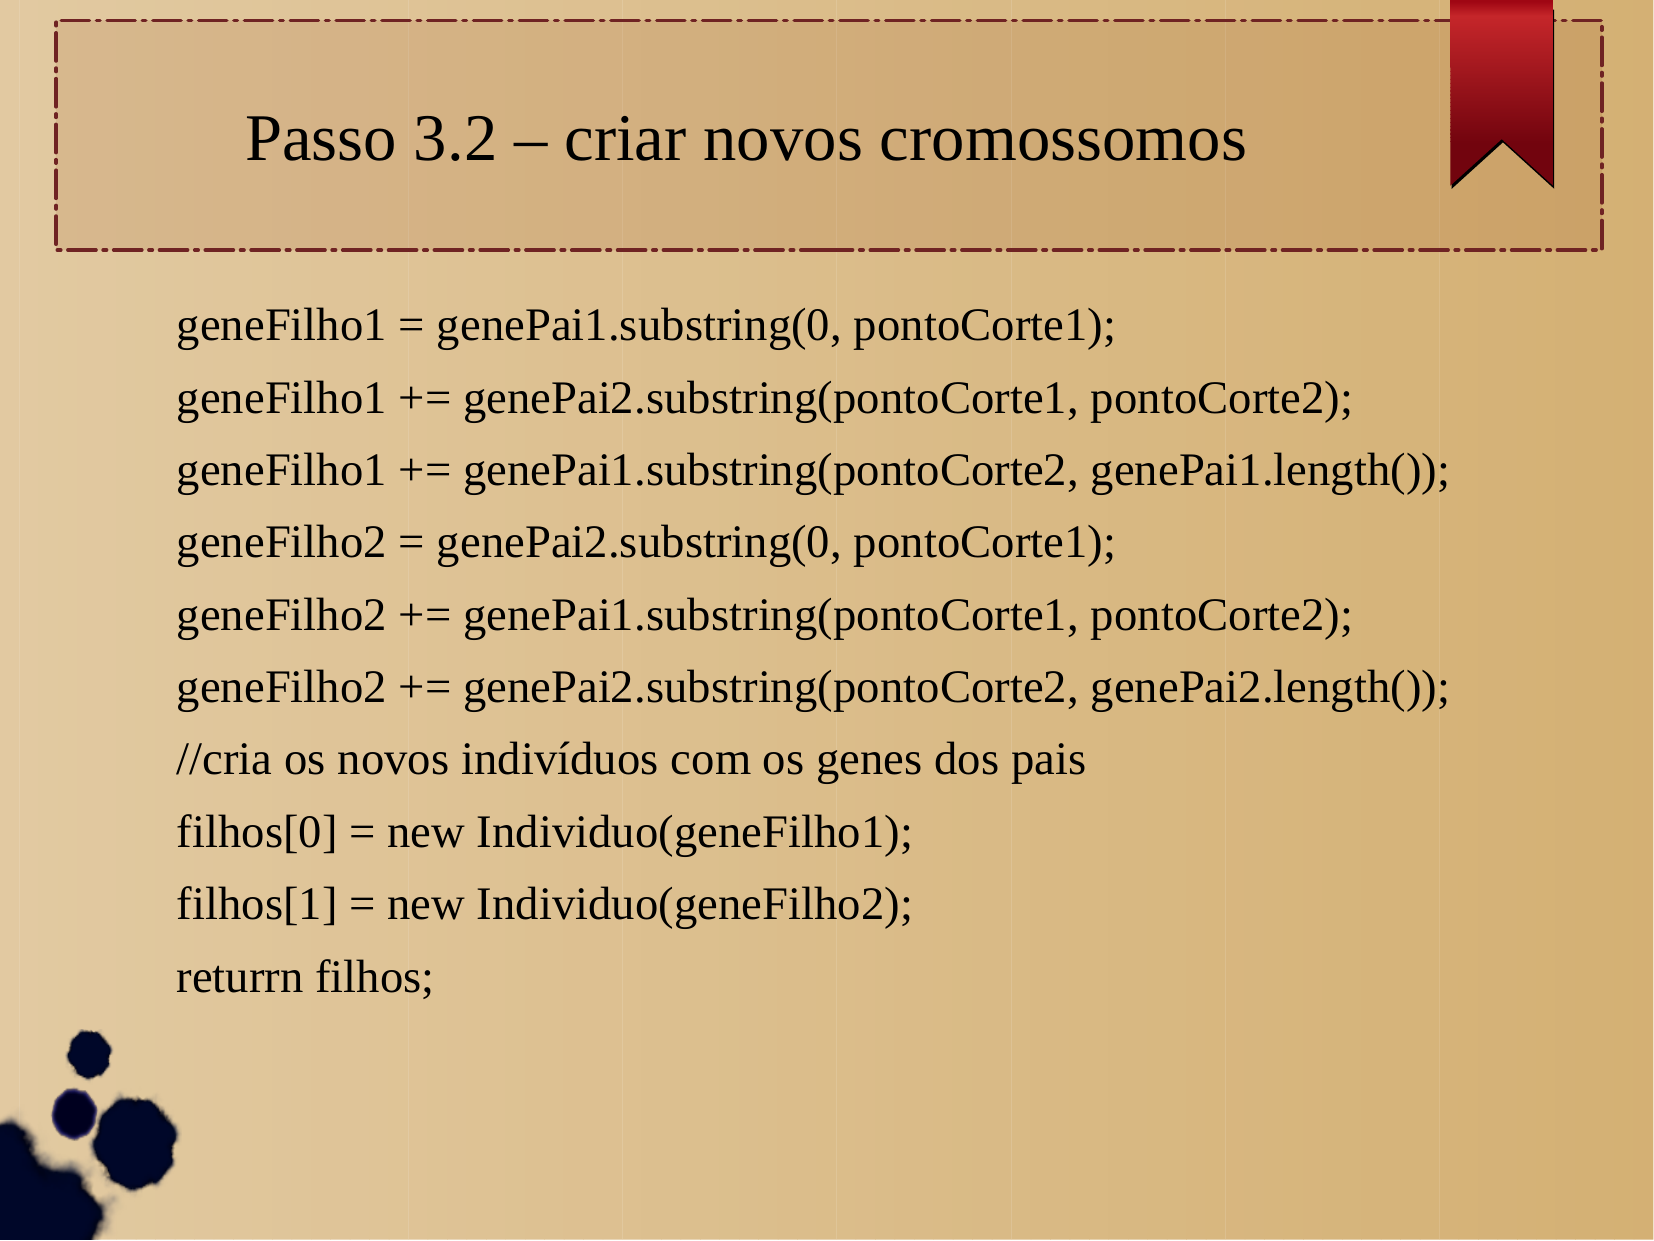

# Passo 3.2 – criar novos cromossomos
 geneFilho1 = genePai1.substring(0, pontoCorte1);
 geneFilho1 += genePai2.substring(pontoCorte1, pontoCorte2);
 geneFilho1 += genePai1.substring(pontoCorte2, genePai1.length());
 geneFilho2 = genePai2.substring(0, pontoCorte1);
 geneFilho2 += genePai1.substring(pontoCorte1, pontoCorte2);
 geneFilho2 += genePai2.substring(pontoCorte2, genePai2.length());
 //cria os novos indivíduos com os genes dos pais
 filhos[0] = new Individuo(geneFilho1);
 filhos[1] = new Individuo(geneFilho2);
 returrn filhos;